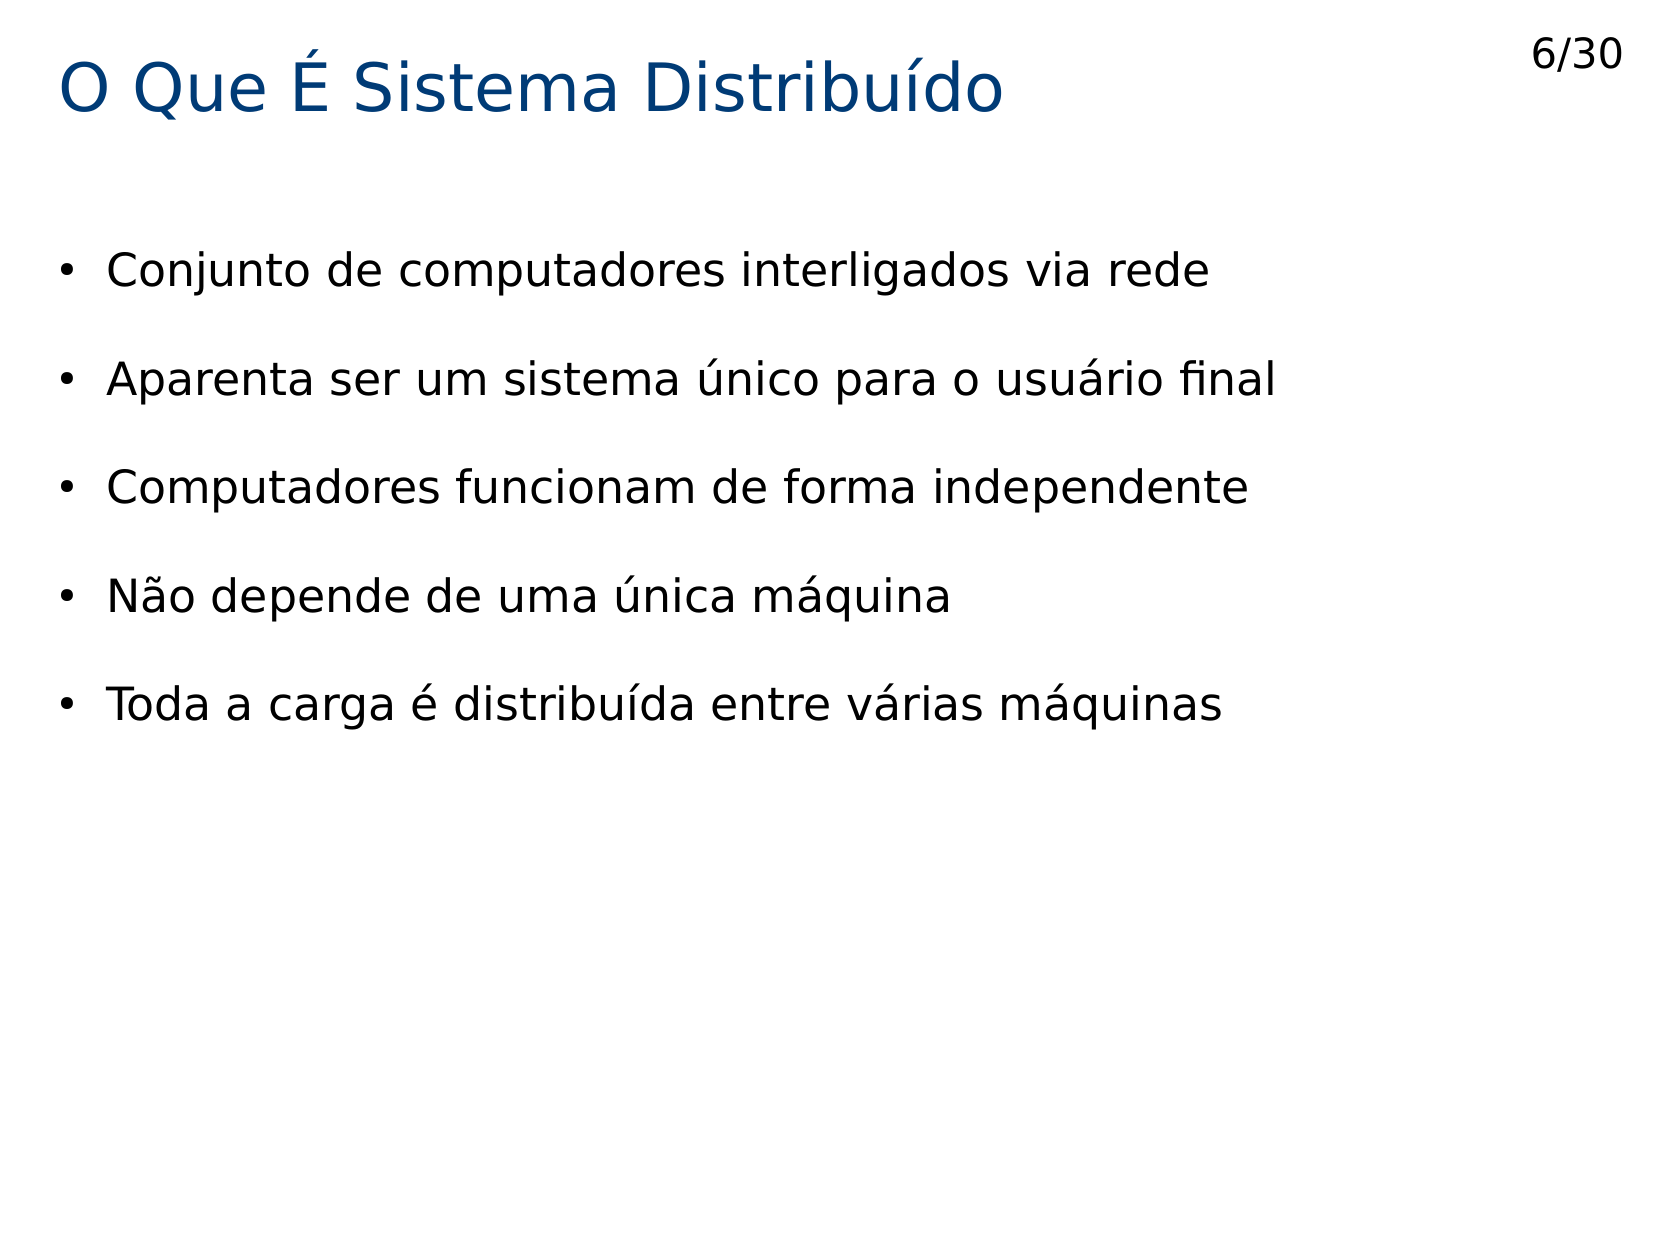

# O Que É Sistema Distribuído
6
Conjunto de computadores interligados via rede
Aparenta ser um sistema único para o usuário final
Computadores funcionam de forma independente
Não depende de uma única máquina
Toda a carga é distribuída entre várias máquinas